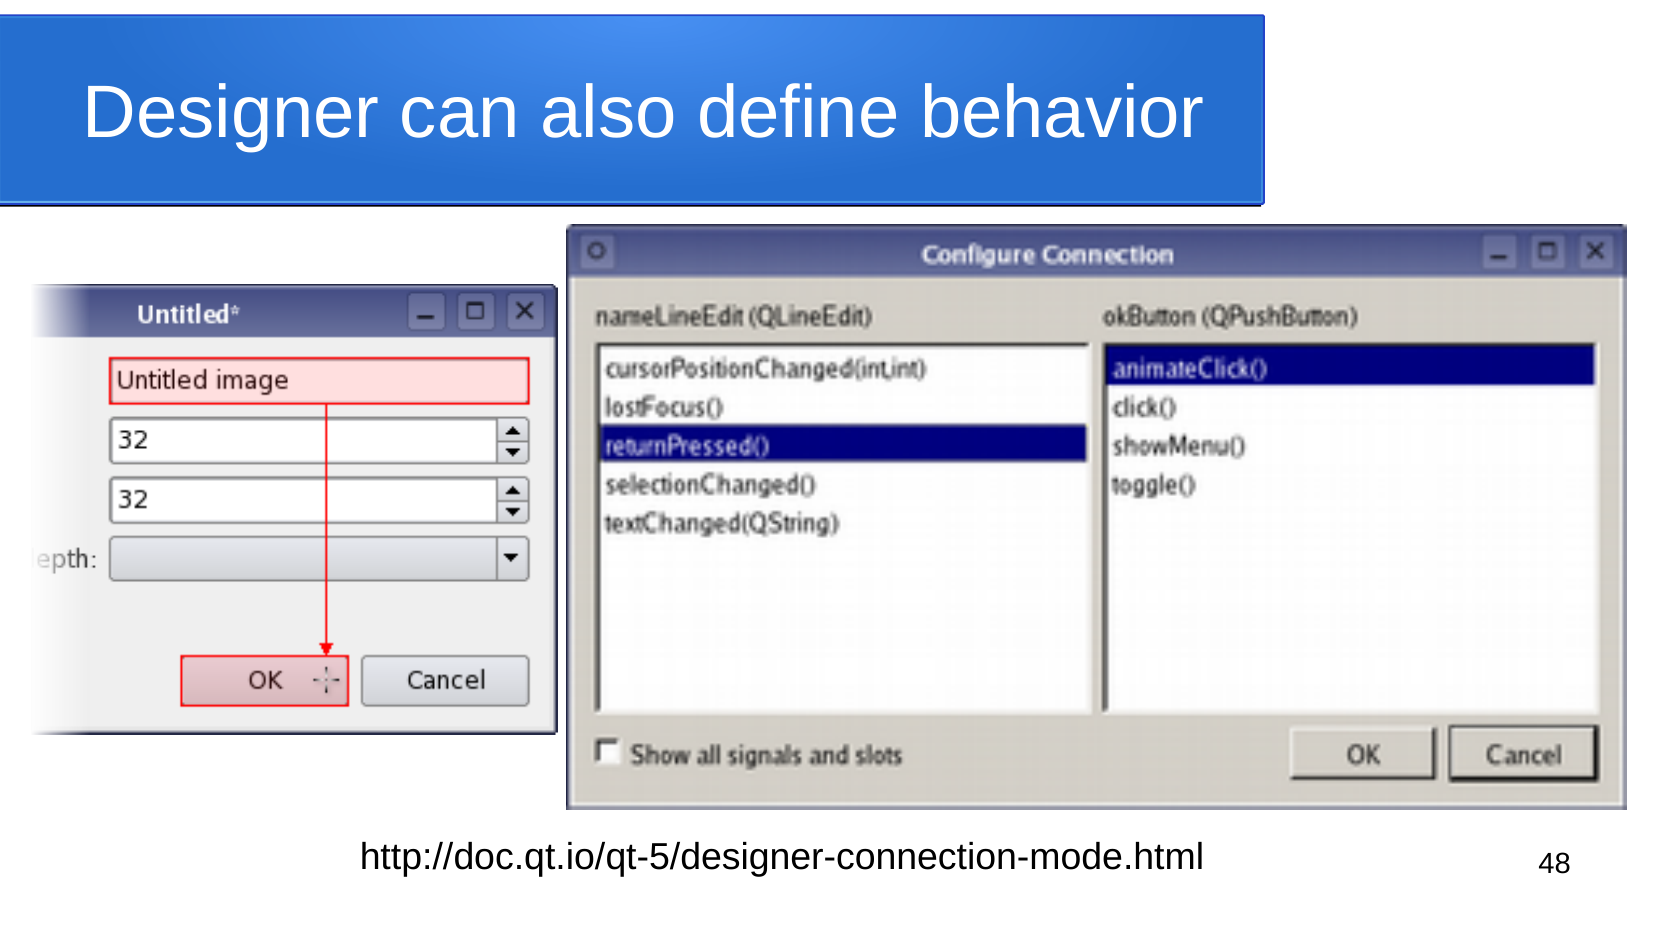

# Designer can also define behavior
http://doc.qt.io/qt-5/designer-connection-mode.html
48